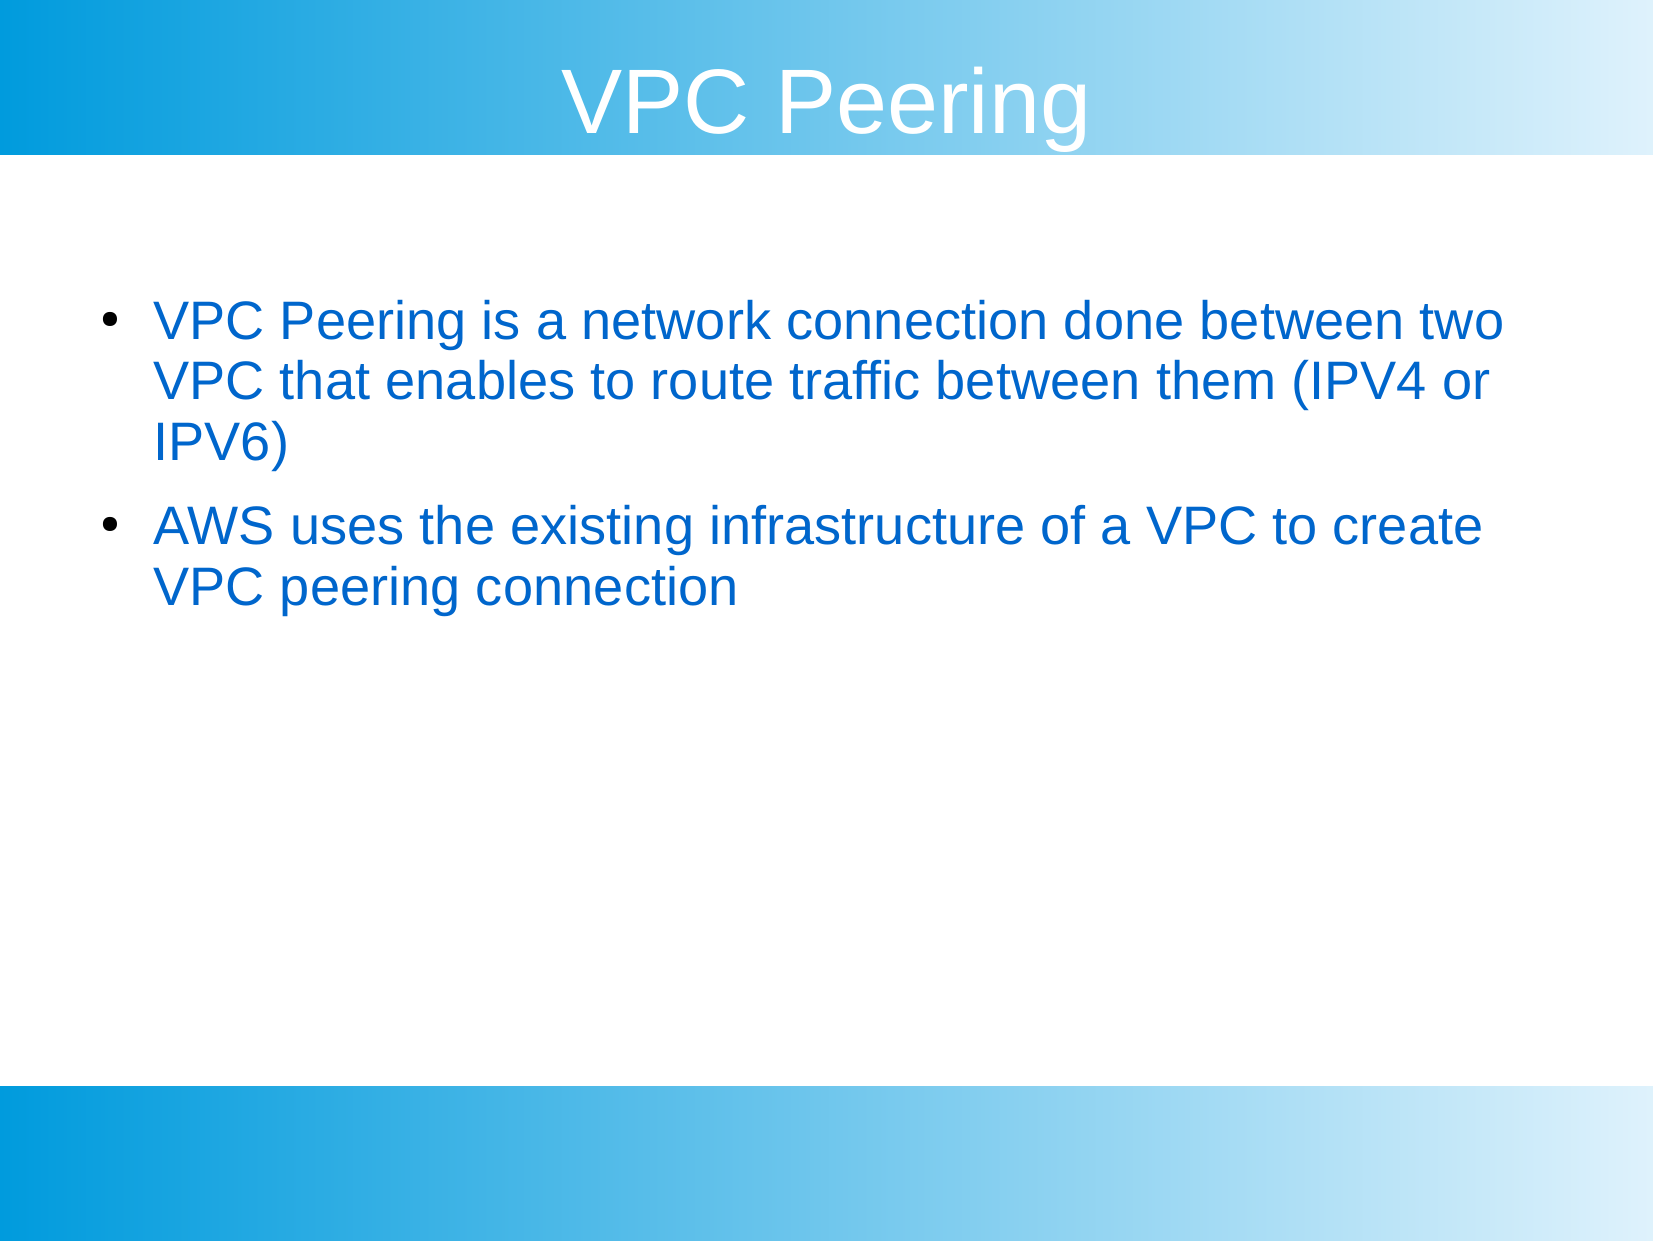

# VPC Peering
VPC Peering is a network connection done between two VPC that enables to route traffic between them (IPV4 or IPV6)
AWS uses the existing infrastructure of a VPC to create VPC peering connection